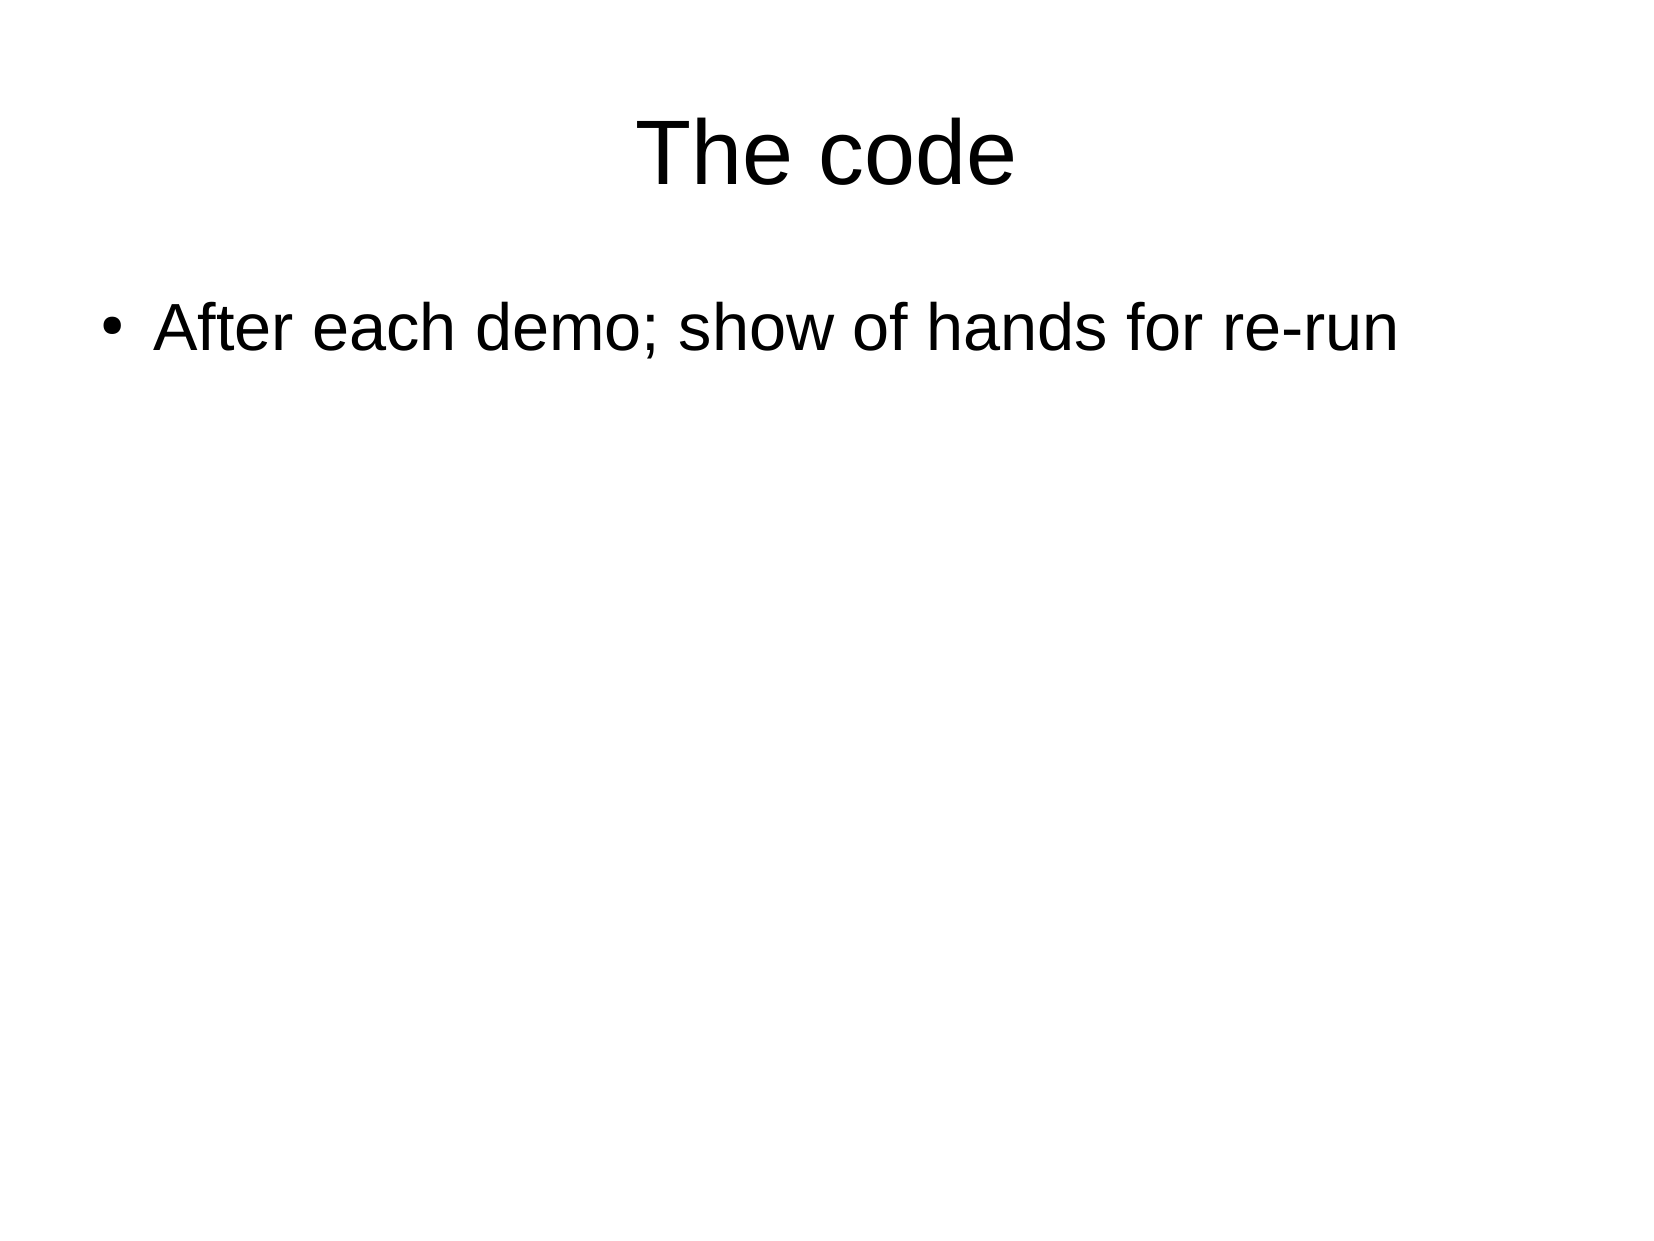

# The code
After each demo; show of hands for re-run